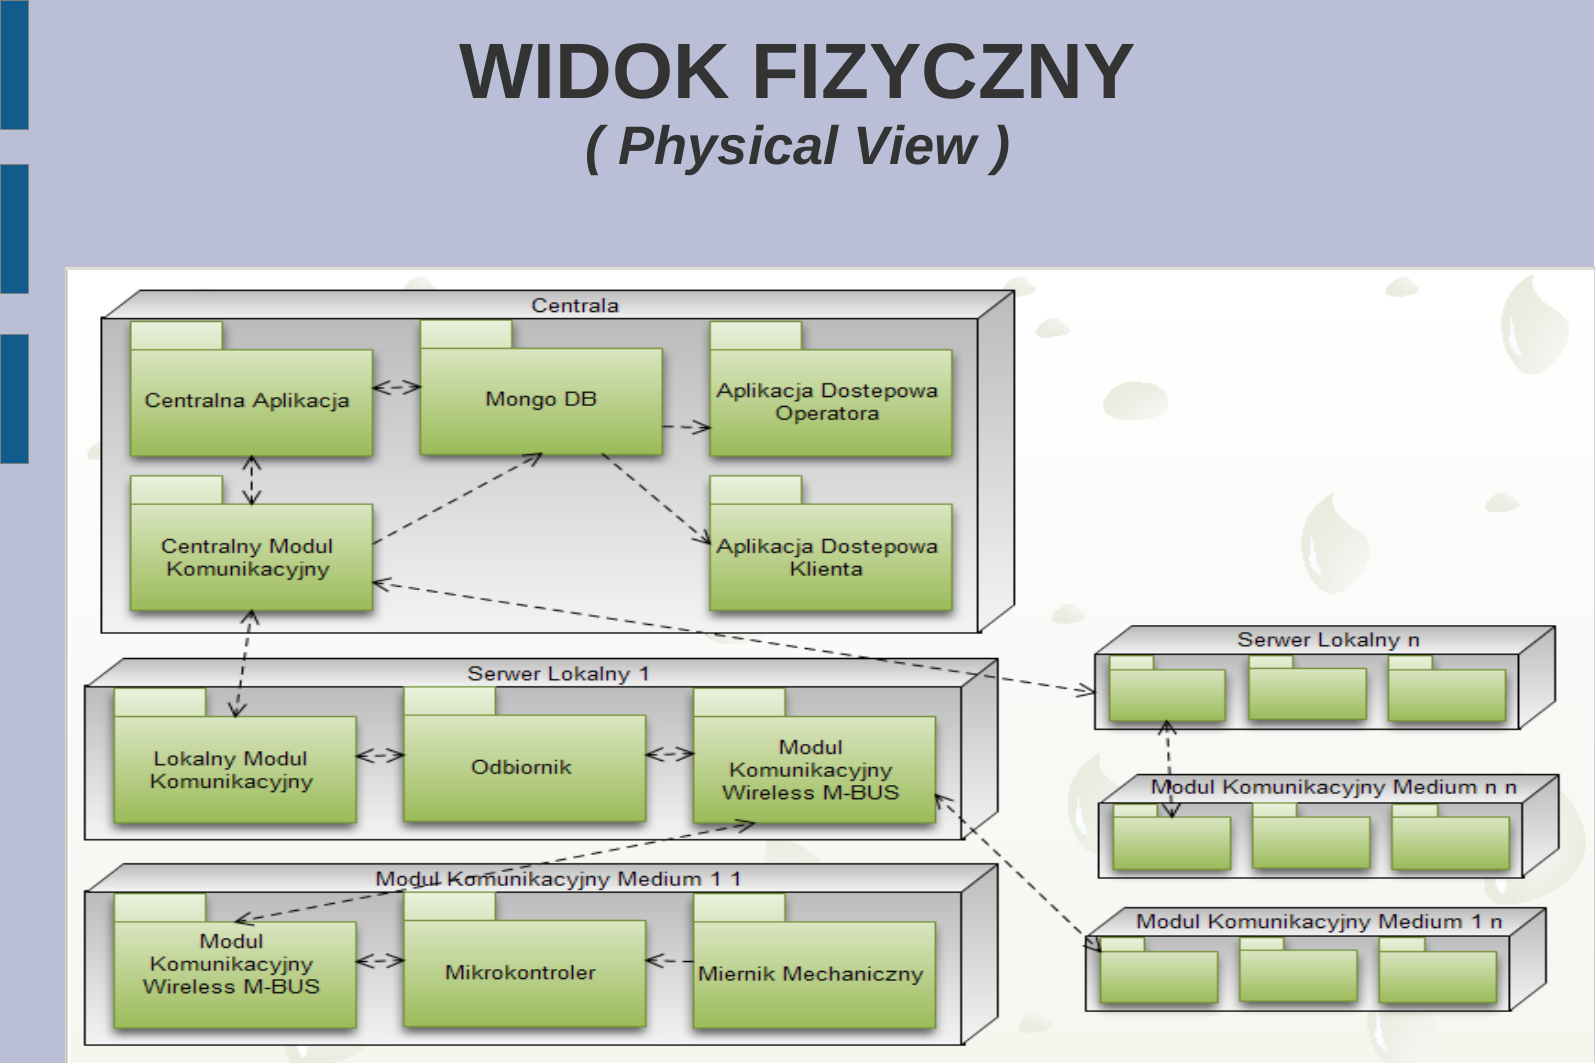

# WIDOK FIZYCZNY ( Physical View )